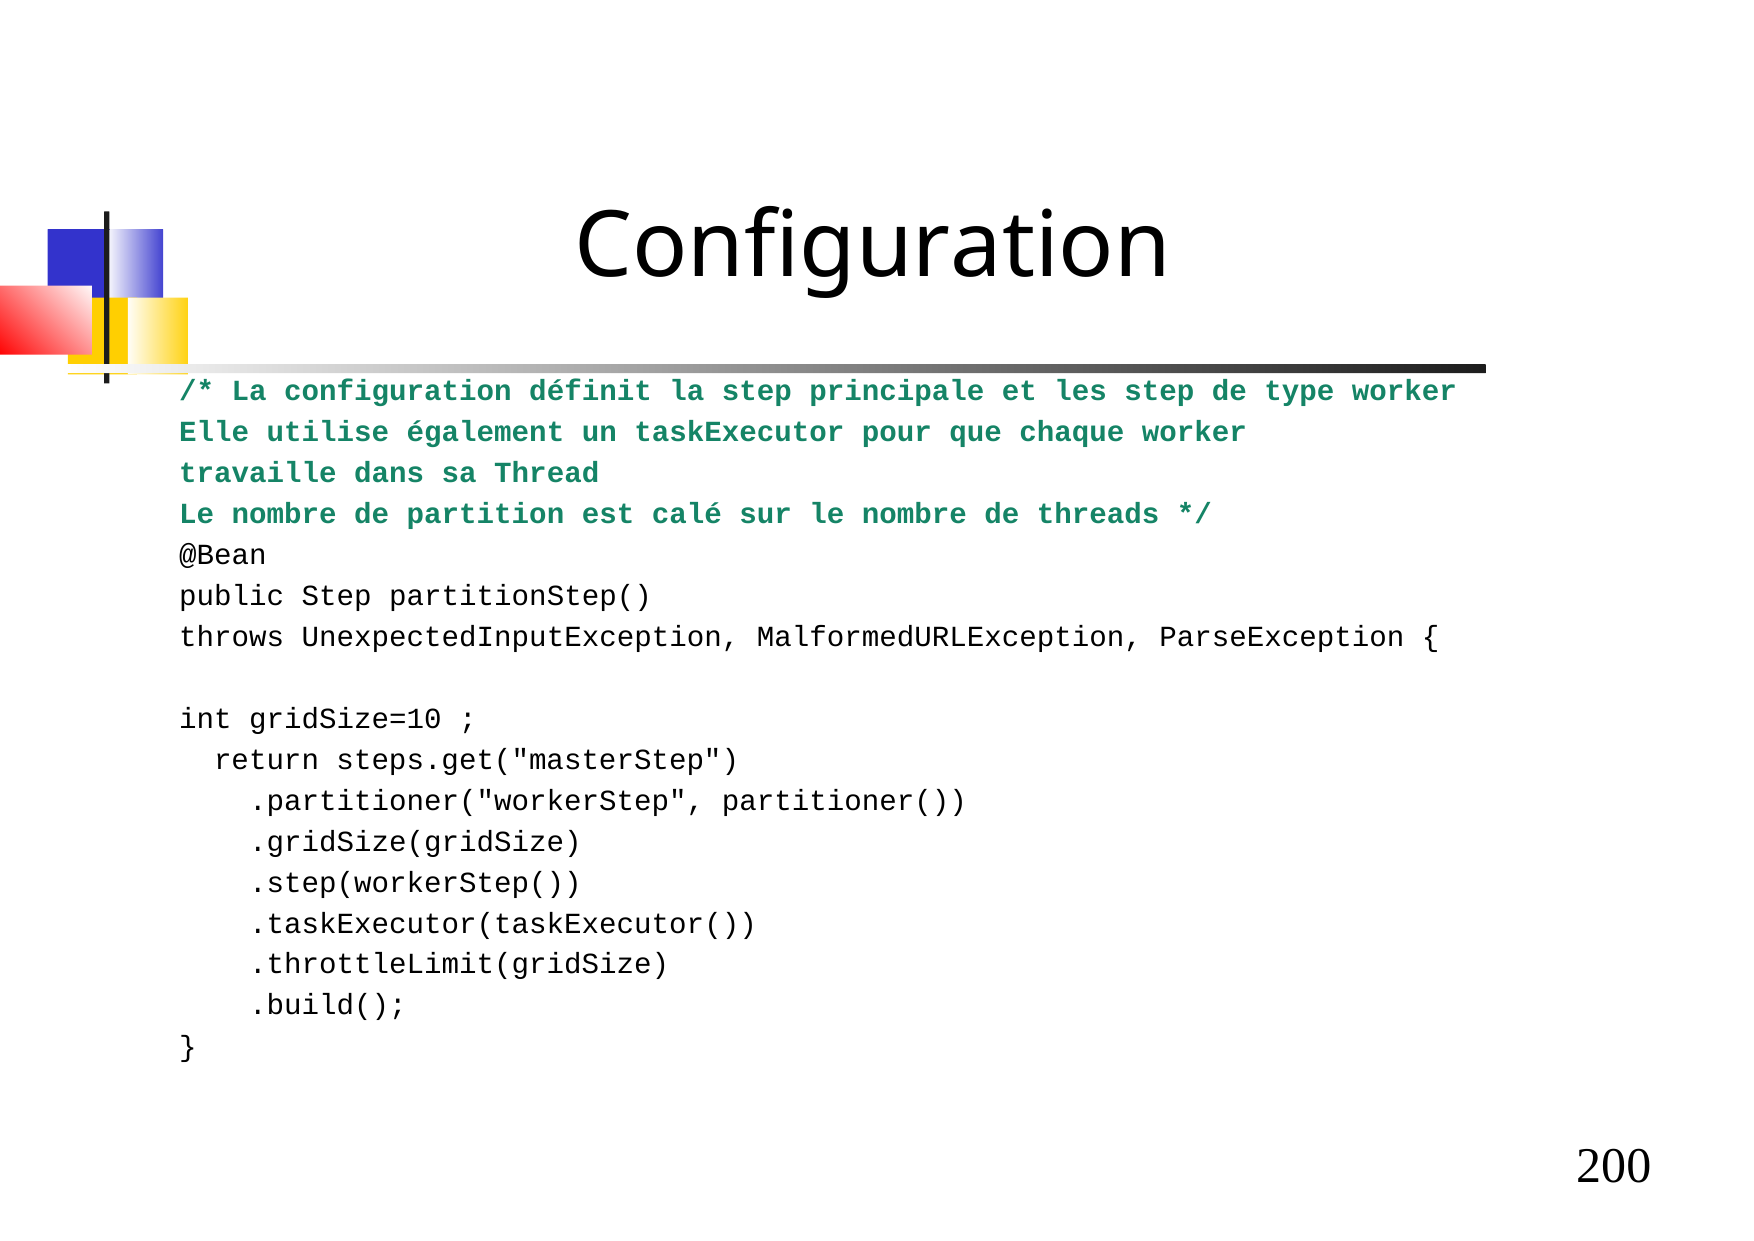

# Configuration
/* La configuration définit la step principale et les step de type worker
Elle utilise également un taskExecutor pour que chaque worker
travaille dans sa Thread
Le nombre de partition est calé sur le nombre de threads */
@Bean
public Step partitionStep()
throws UnexpectedInputException, MalformedURLException, ParseException {
int gridSize=10 ;
 return steps.get("masterStep")
 .partitioner("workerStep", partitioner())
 .gridSize(gridSize)
 .step(workerStep())
 .taskExecutor(taskExecutor())
 .throttleLimit(gridSize)
 .build();
}